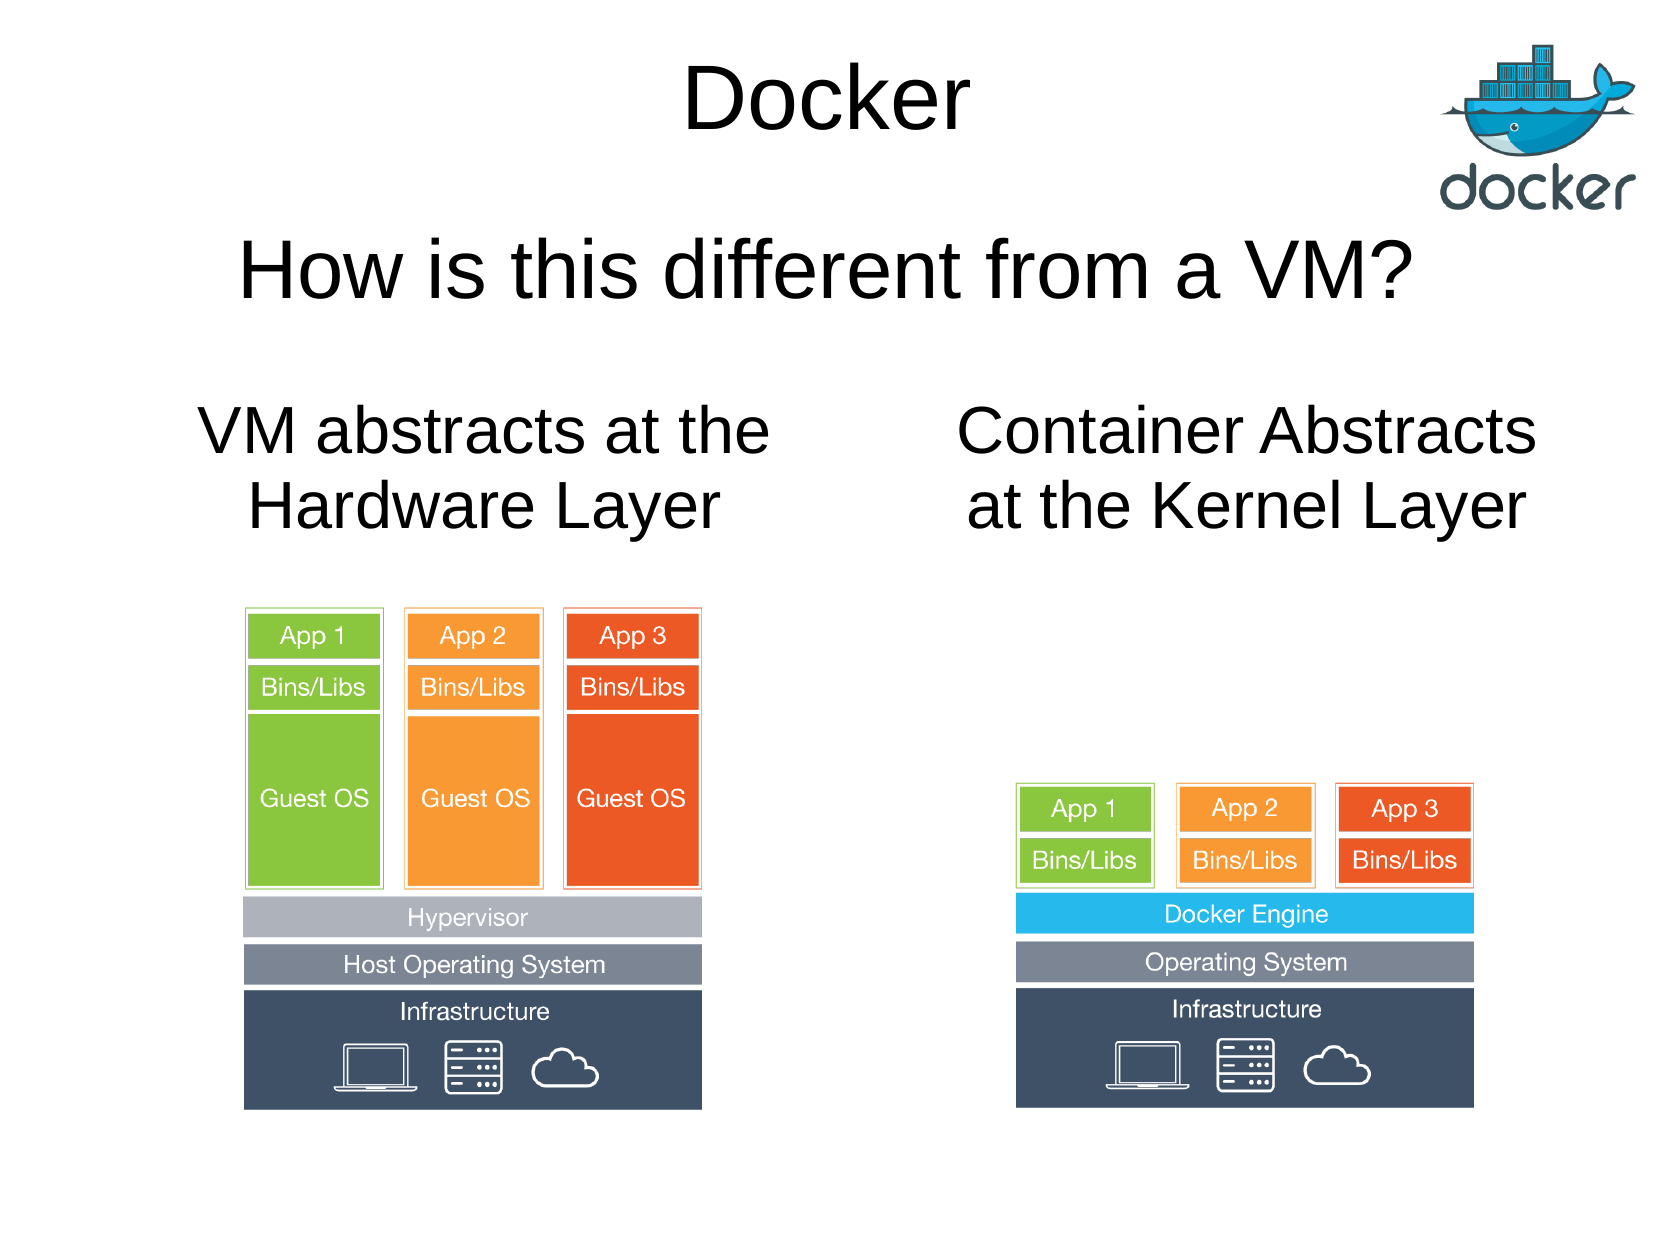

# Docker How is this different from a VM?
VM abstracts at the Hardware Layer
Container Abstracts at the Kernel Layer